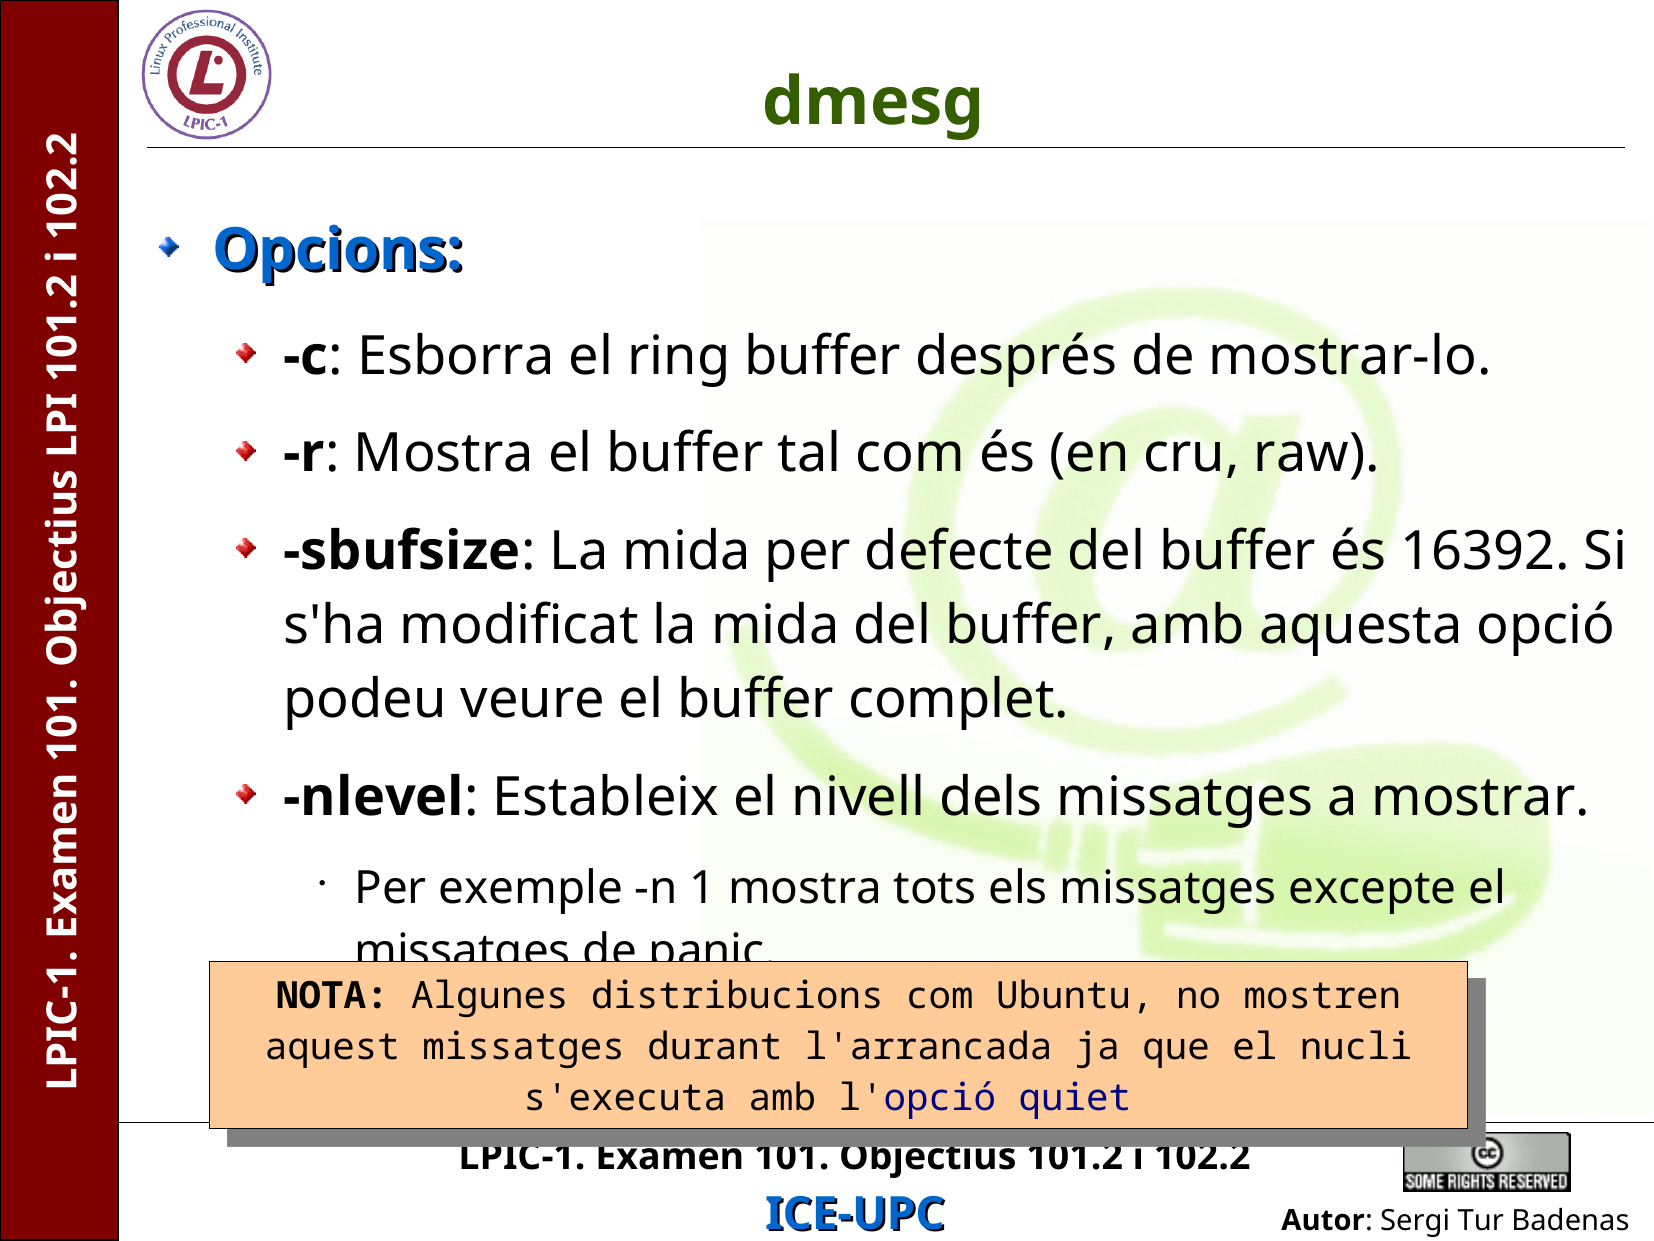

# dmesg
Opcions:
-c: Esborra el ring buffer després de mostrar-lo.
-r: Mostra el buffer tal com és (en cru, raw).
-sbufsize: La mida per defecte del buffer és 16392. Si s'ha modificat la mida del buffer, amb aquesta opció podeu veure el buffer complet.
-nlevel: Estableix el nivell dels missatges a mostrar.
Per exemple -n 1 mostra tots els missatges excepte el missatges de panic.
NOTA: Algunes distribucions com Ubuntu, no mostren aquest missatges durant l'arrancada ja que el nucli s'executa amb l'opció quiet